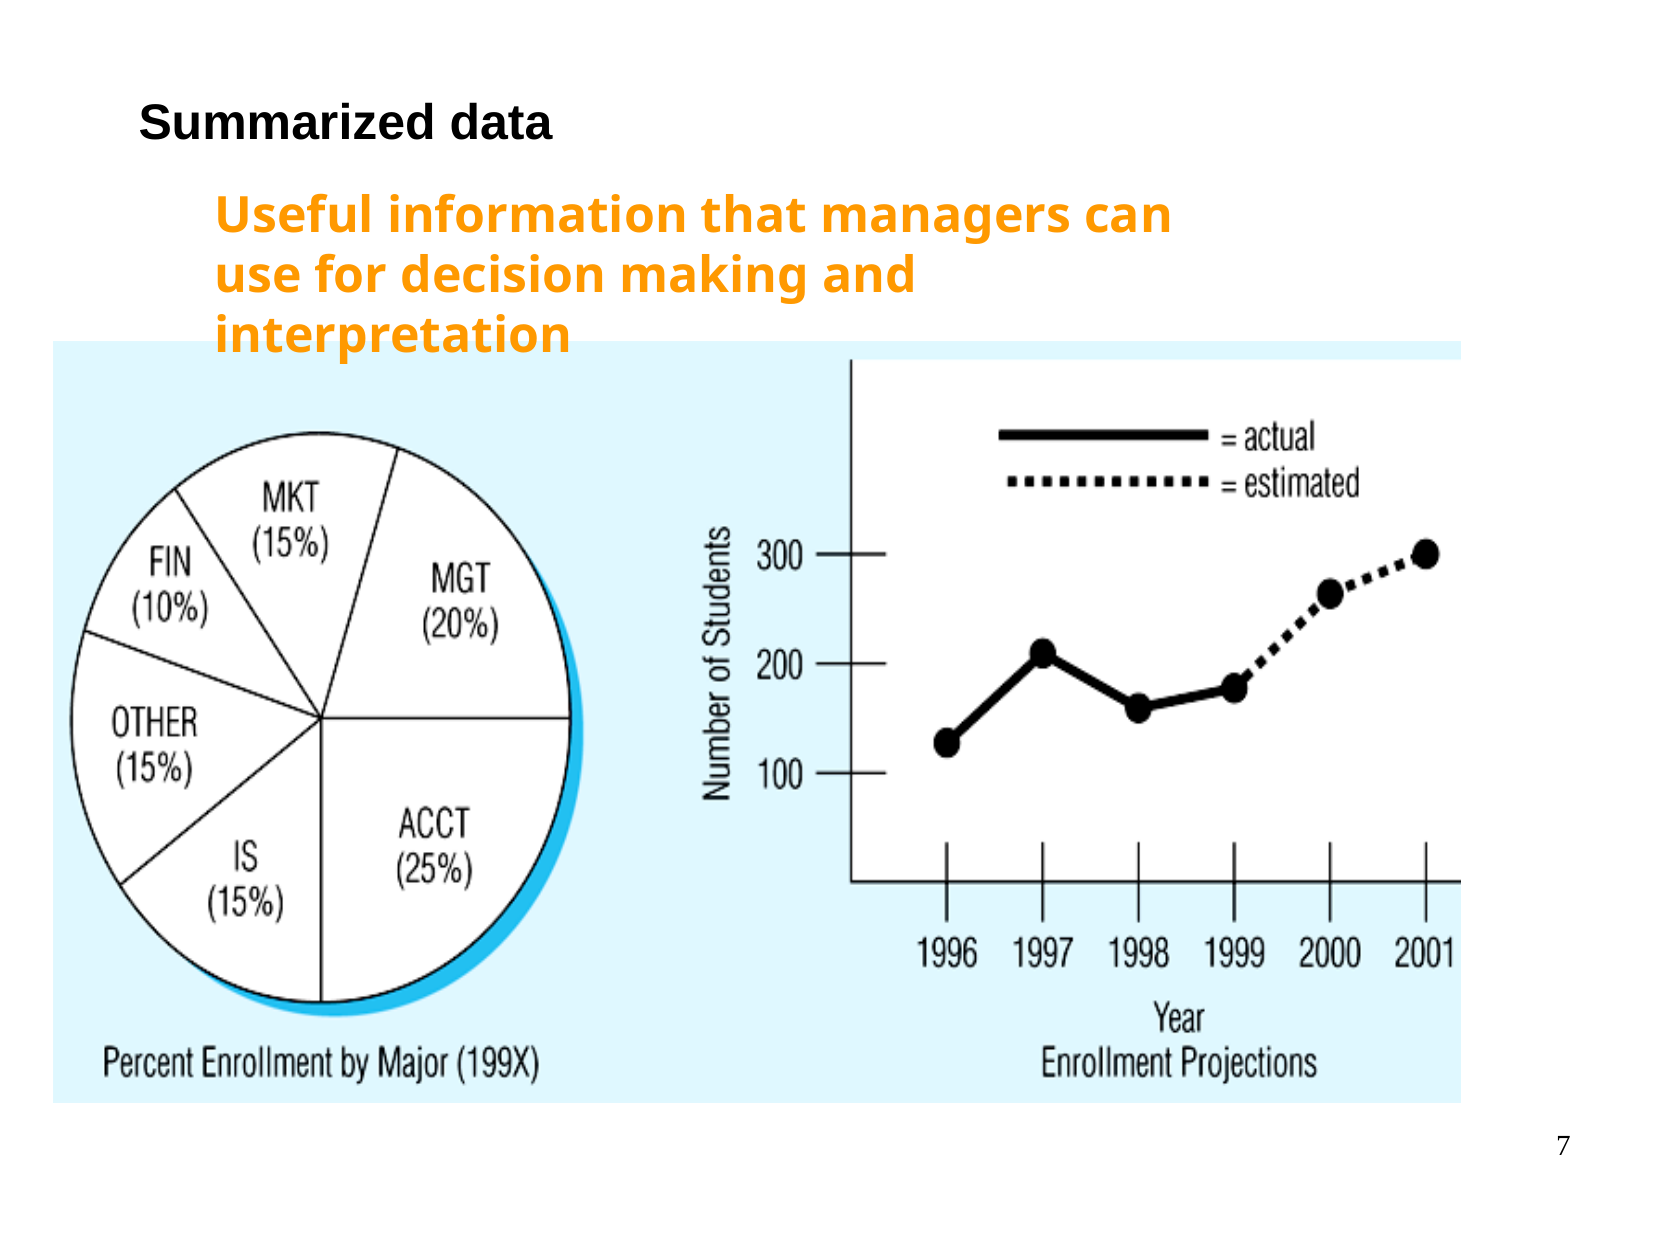

Summarized data
Useful information that managers can use for decision making and interpretation
7